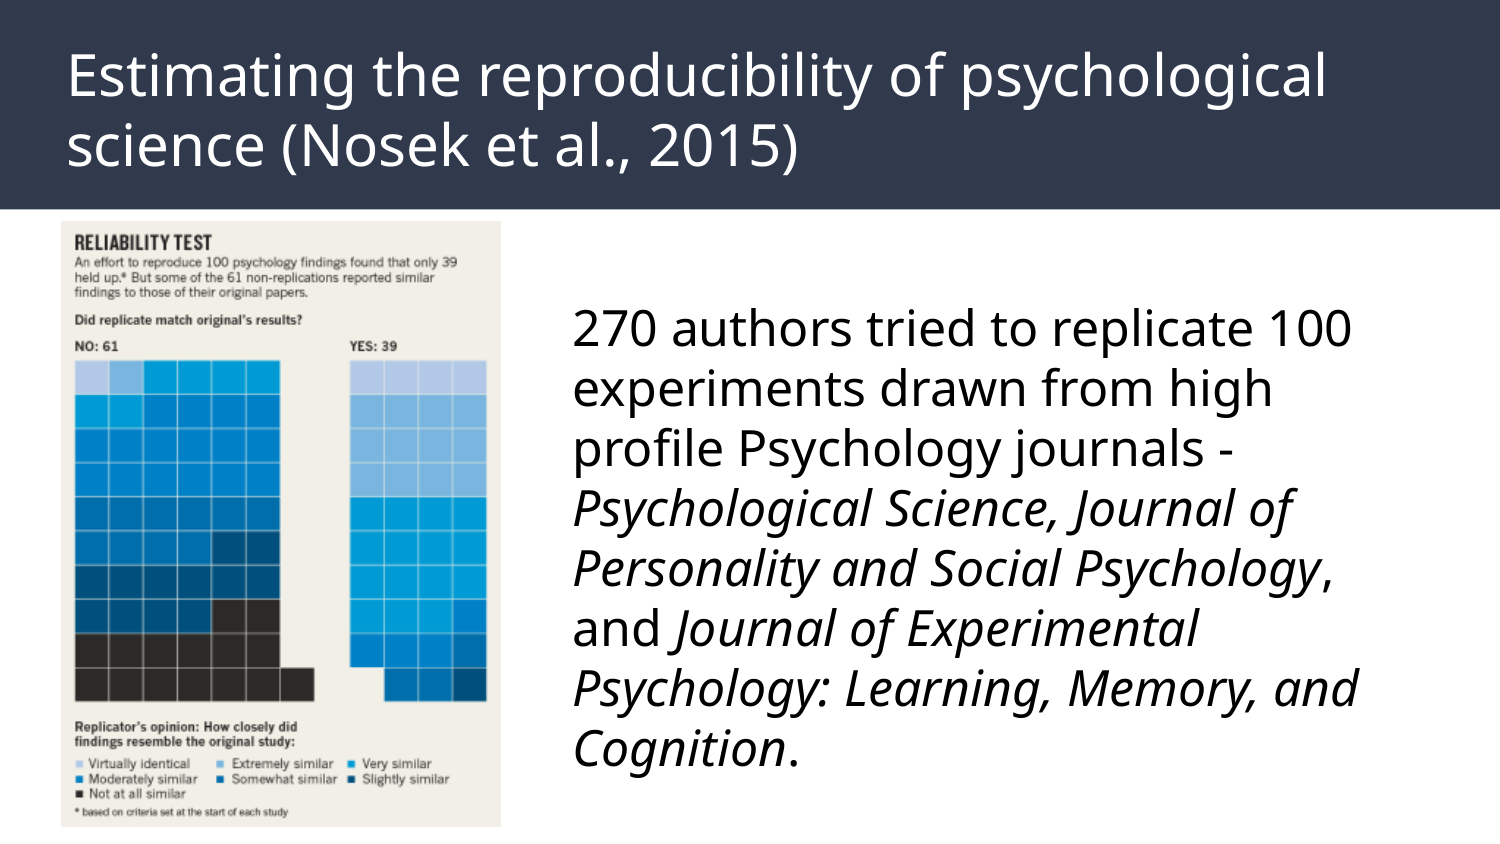

# Estimating the reproducibility of psychological science (Nosek et al., 2015)
270 authors tried to replicate 100 experiments drawn from high profile Psychology journals - Psychological Science, Journal of Personality and Social Psychology, and Journal of Experimental Psychology: Learning, Memory, and Cognition.